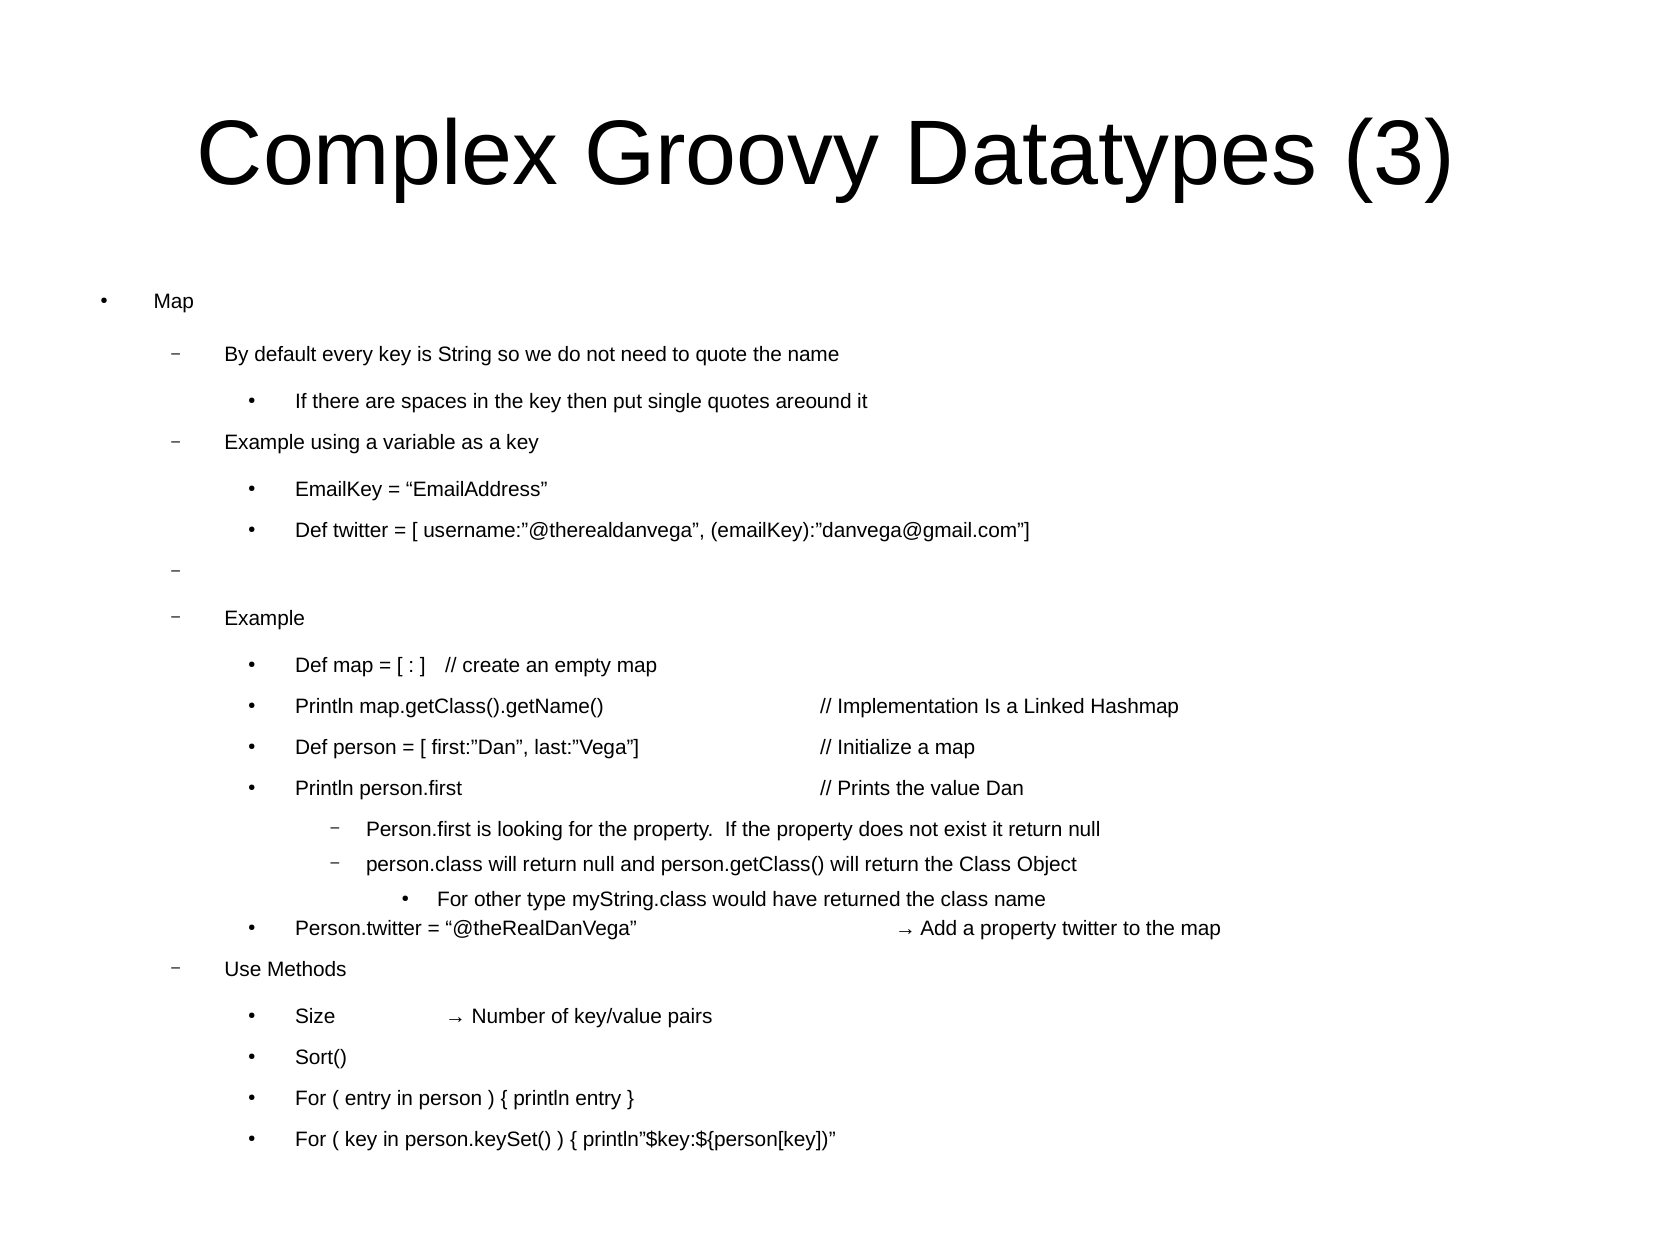

# Complex Groovy Datatypes (3)
Map
By default every key is String so we do not need to quote the name
If there are spaces in the key then put single quotes areound it
Example using a variable as a key
EmailKey = “EmailAddress”
Def twitter = [ username:”@therealdanvega”, (emailKey):”danvega@gmail.com”]
Example
Def map = [ : ]	// create an empty map
Println map.getClass().getName()			// Implementation Is a Linked Hashmap
Def person = [ first:”Dan”, last:”Vega”]			// Initialize a map
Println person.first					// Prints the value Dan
Person.first is looking for the property. If the property does not exist it return null
person.class will return null and person.getClass() will return the Class Object
For other type myString.class would have returned the class name
Person.twitter = “@theRealDanVega”				→ Add a property twitter to the map
Use Methods
Size 		→ Number of key/value pairs
Sort()
For ( entry in person ) { println entry }
For ( key in person.keySet() ) { println”$key:${person[key])”